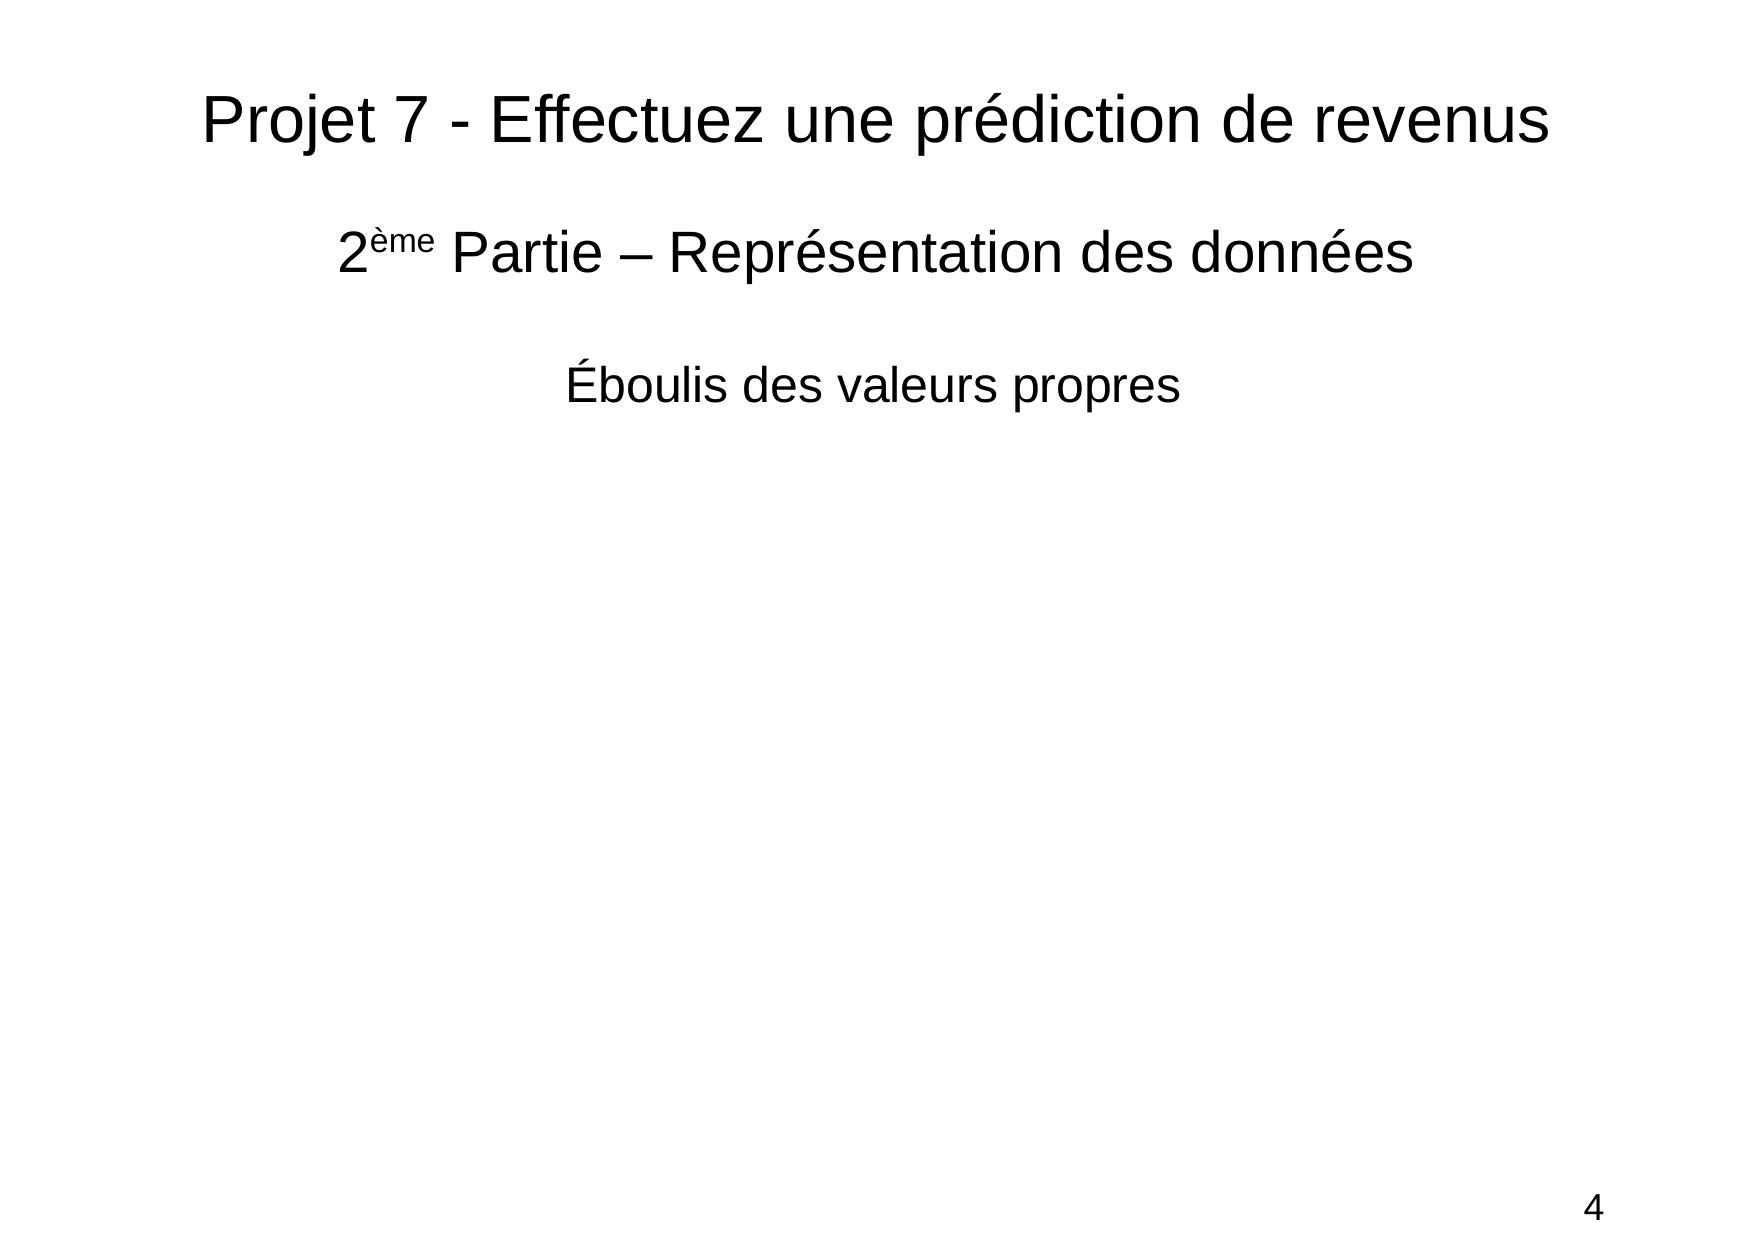

# Projet 7 - Effectuez une prédiction de revenus
2ème Partie – Représentation des données
Éboulis des valeurs propres